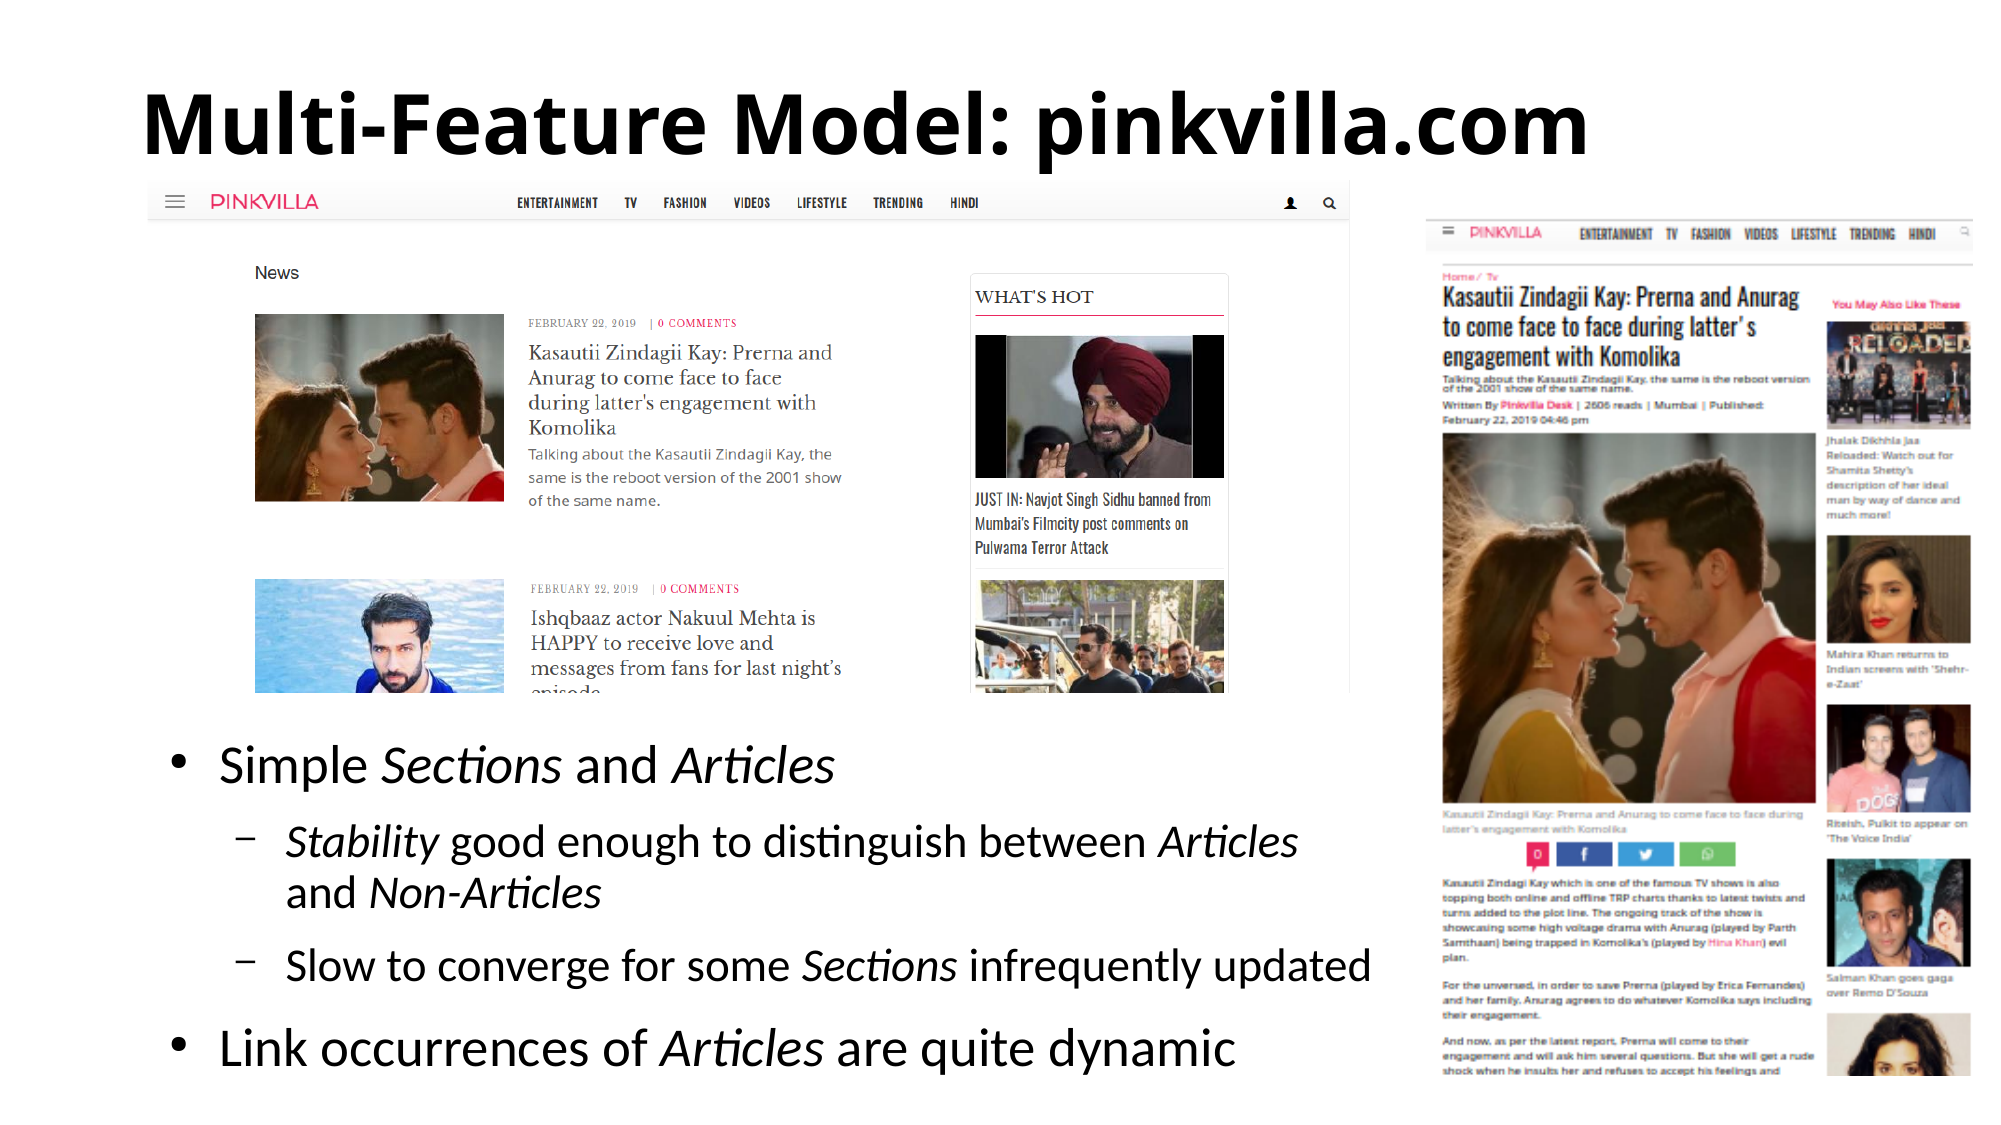

# Multi-Feature Model: pinkvilla.com
Simple Sections and Articles
Stability good enough to distinguish between Articles and Non-Articles
Slow to converge for some Sections infrequently updated
Link occurrences of Articles are quite dynamic